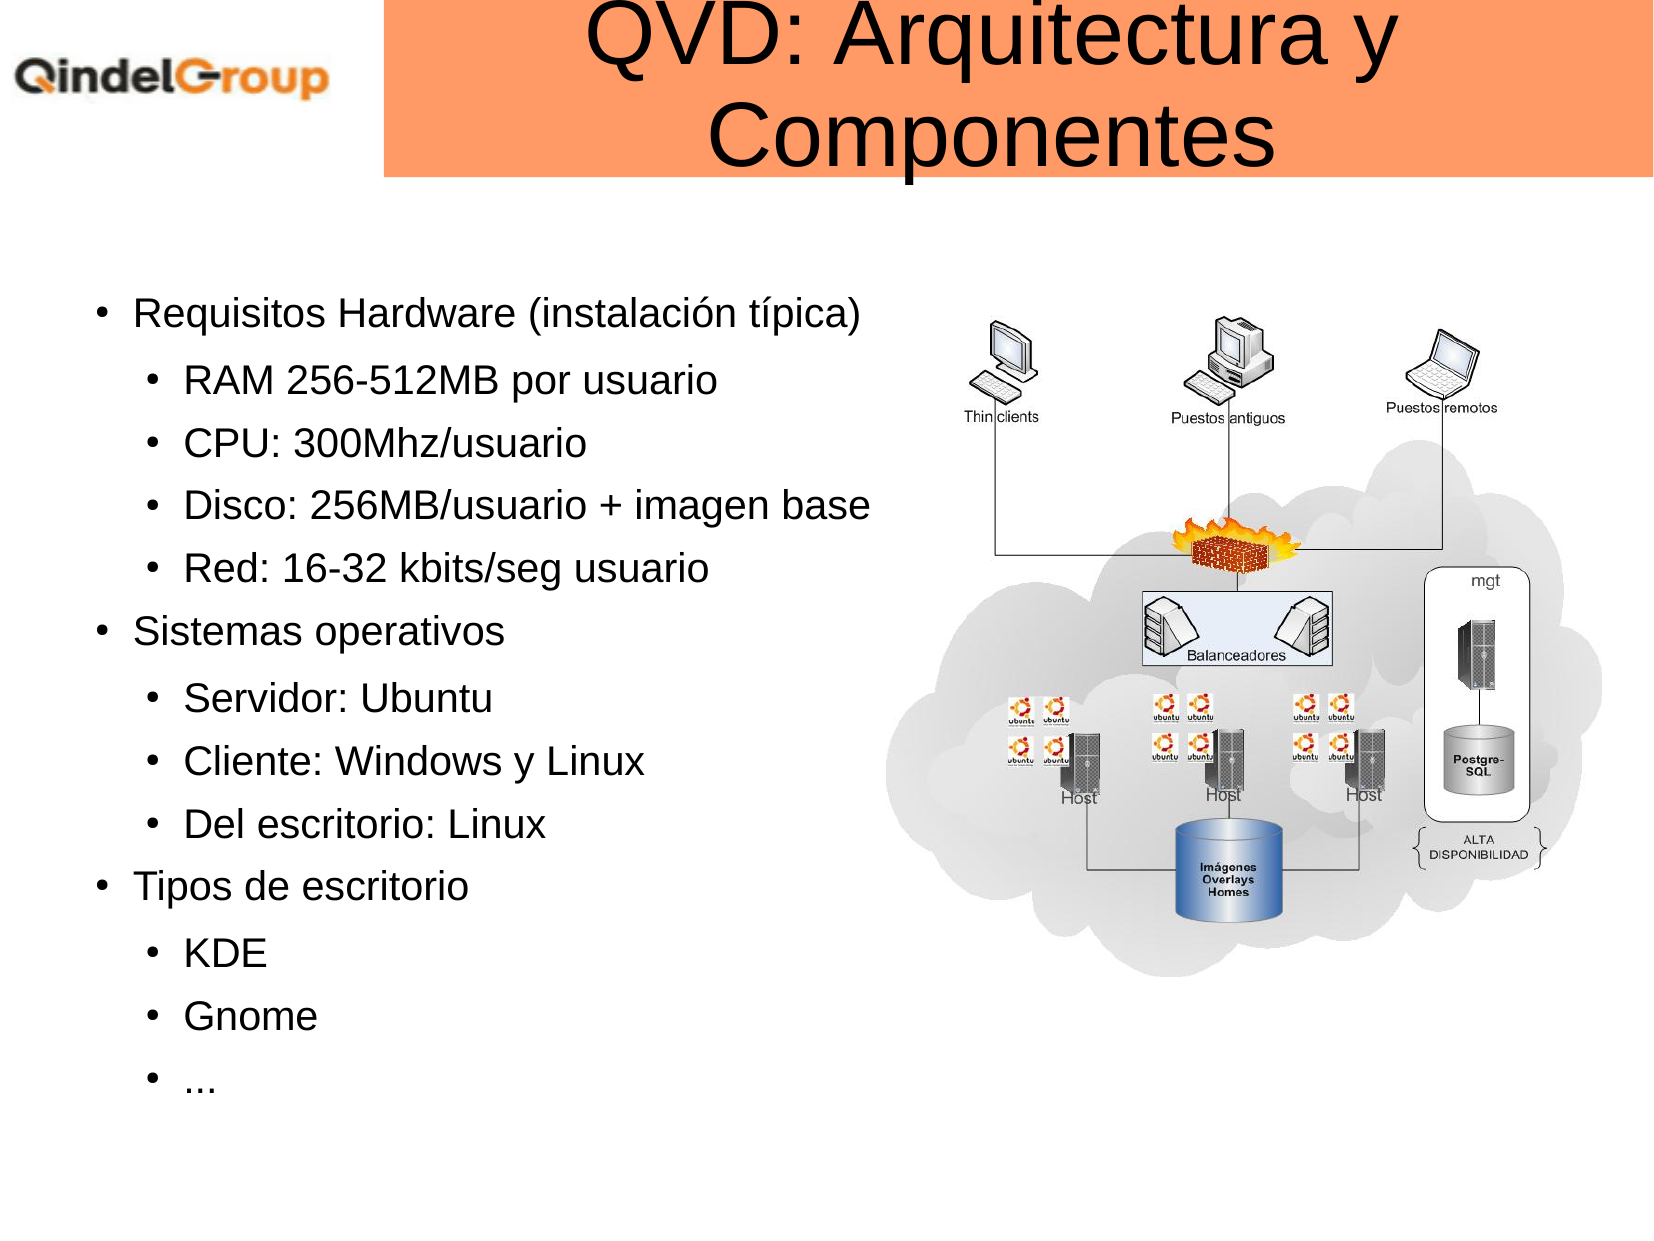

# QVD: Arquitectura y Componentes
Requisitos Hardware (instalación típica)
RAM 256-512MB por usuario
CPU: 300Mhz/usuario
Disco: 256MB/usuario + imagen base
Red: 16-32 kbits/seg usuario
Sistemas operativos
Servidor: Ubuntu
Cliente: Windows y Linux
Del escritorio: Linux
Tipos de escritorio
KDE
Gnome
...